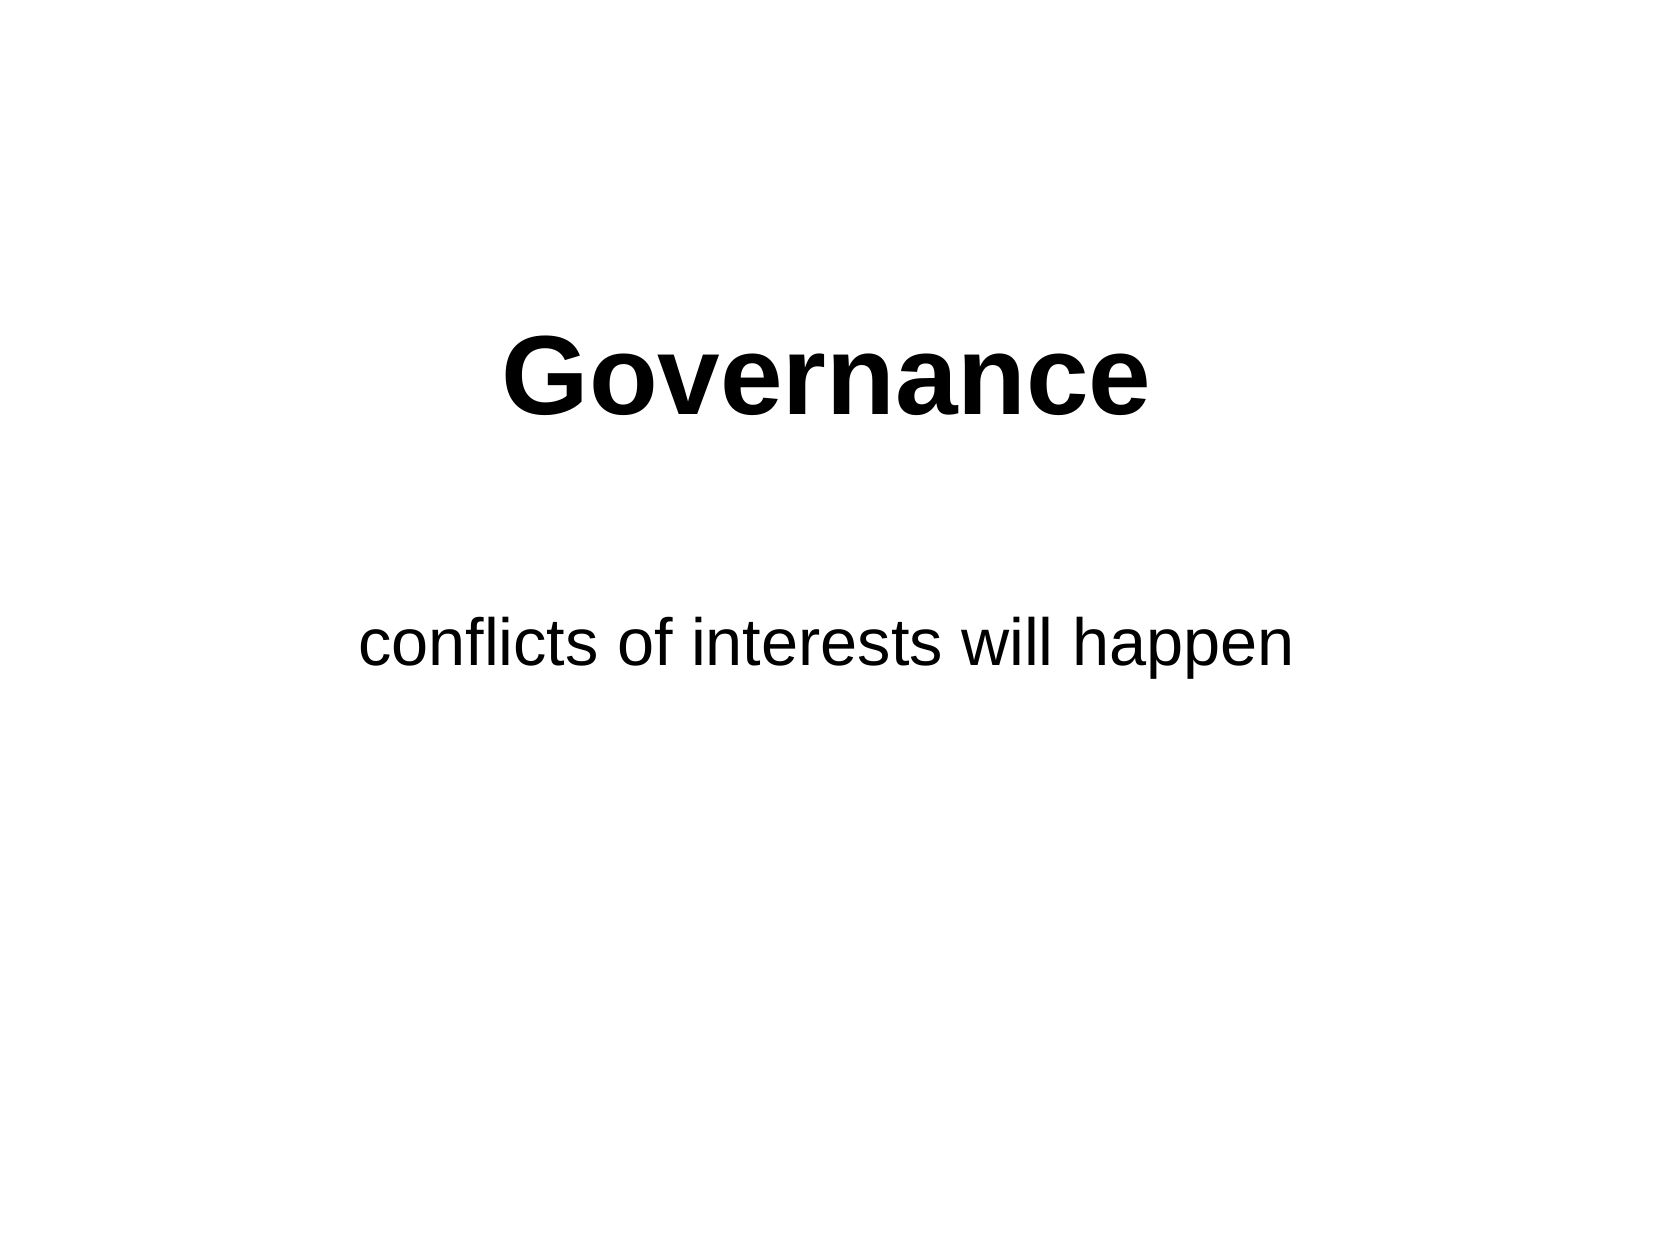

# Governance
conflicts of interests will happen